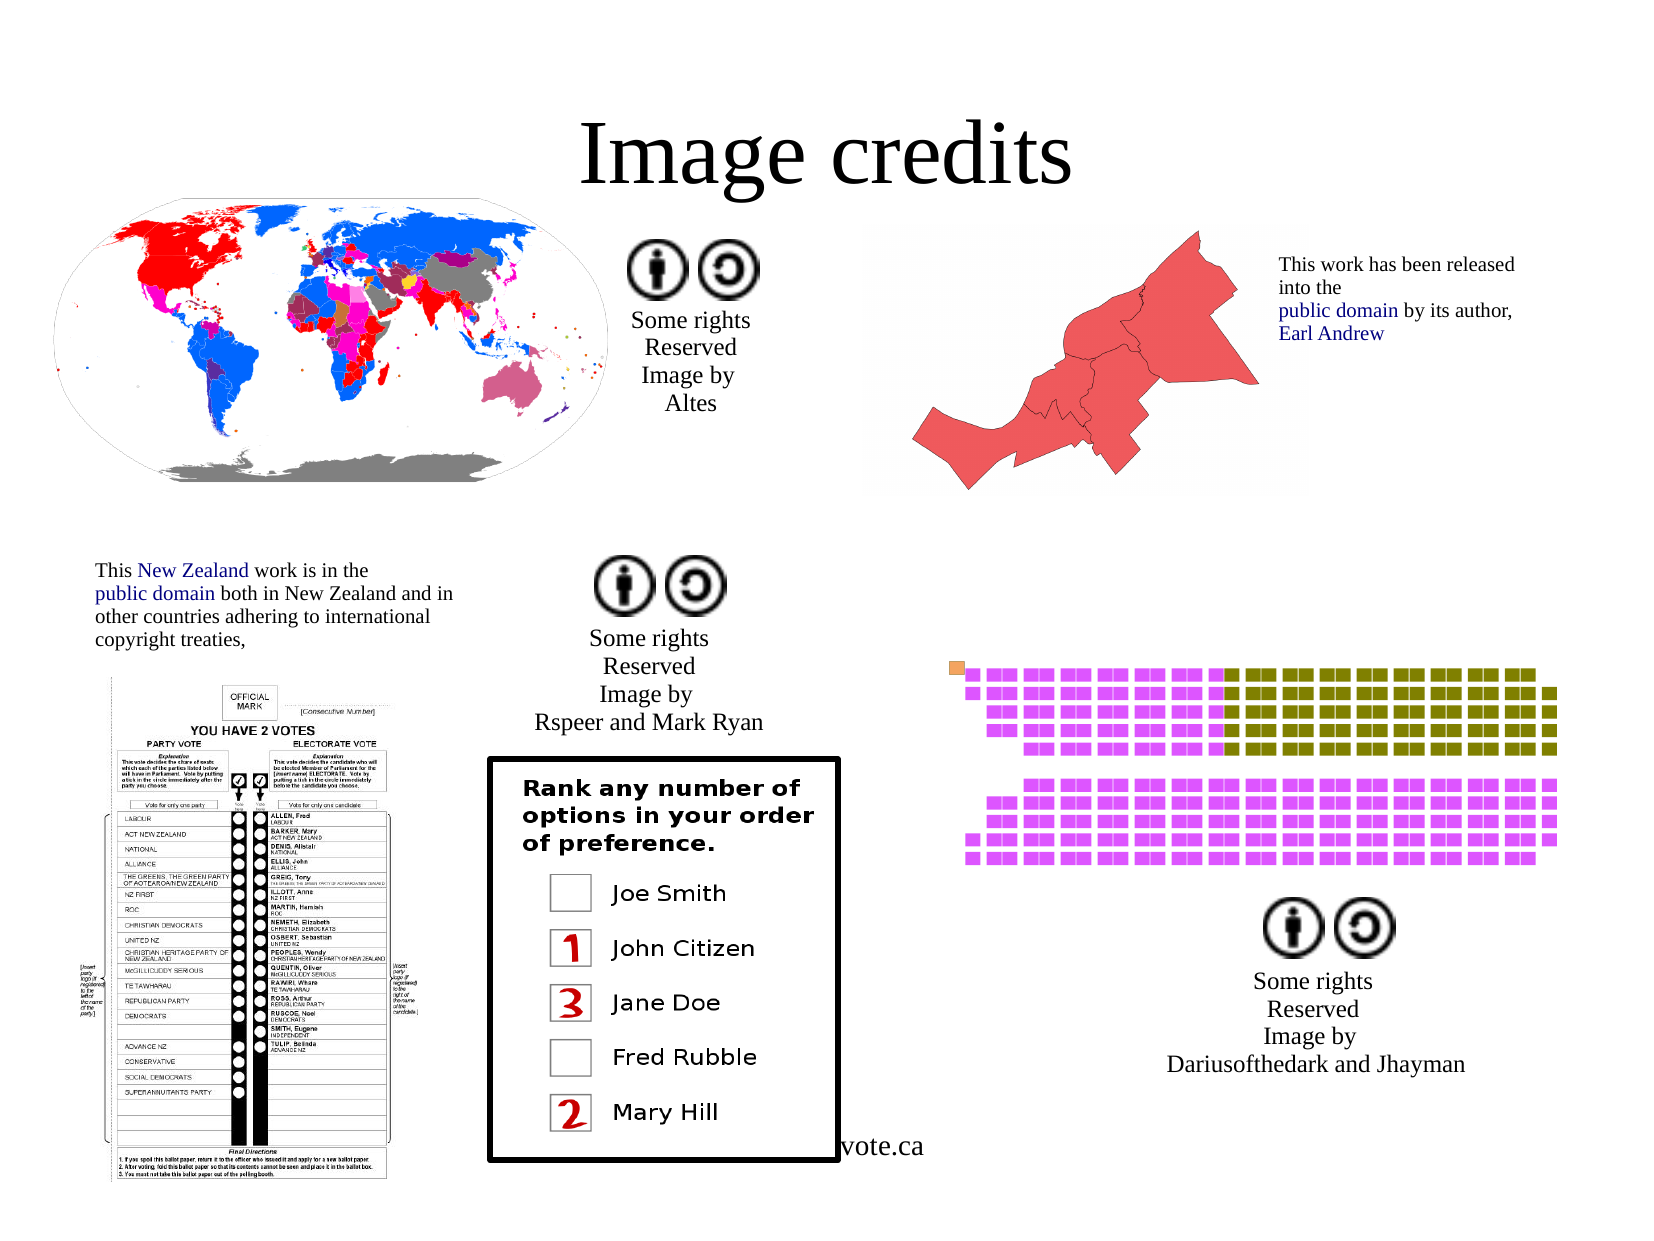

# Image credits
This work has been released into the
public domain by its author, Earl Andrew
Some rights
Reserved
Image by
Altes
This New Zealand work is in the public domain both in New Zealand and in other countries adhering to international copyright treaties,
Some rights
Reserved
Image by
Rspeer and Mark Ryan
Some rights
Reserved
Image by
 Dariusofthedark and Jhayman
www.fairvote.ca